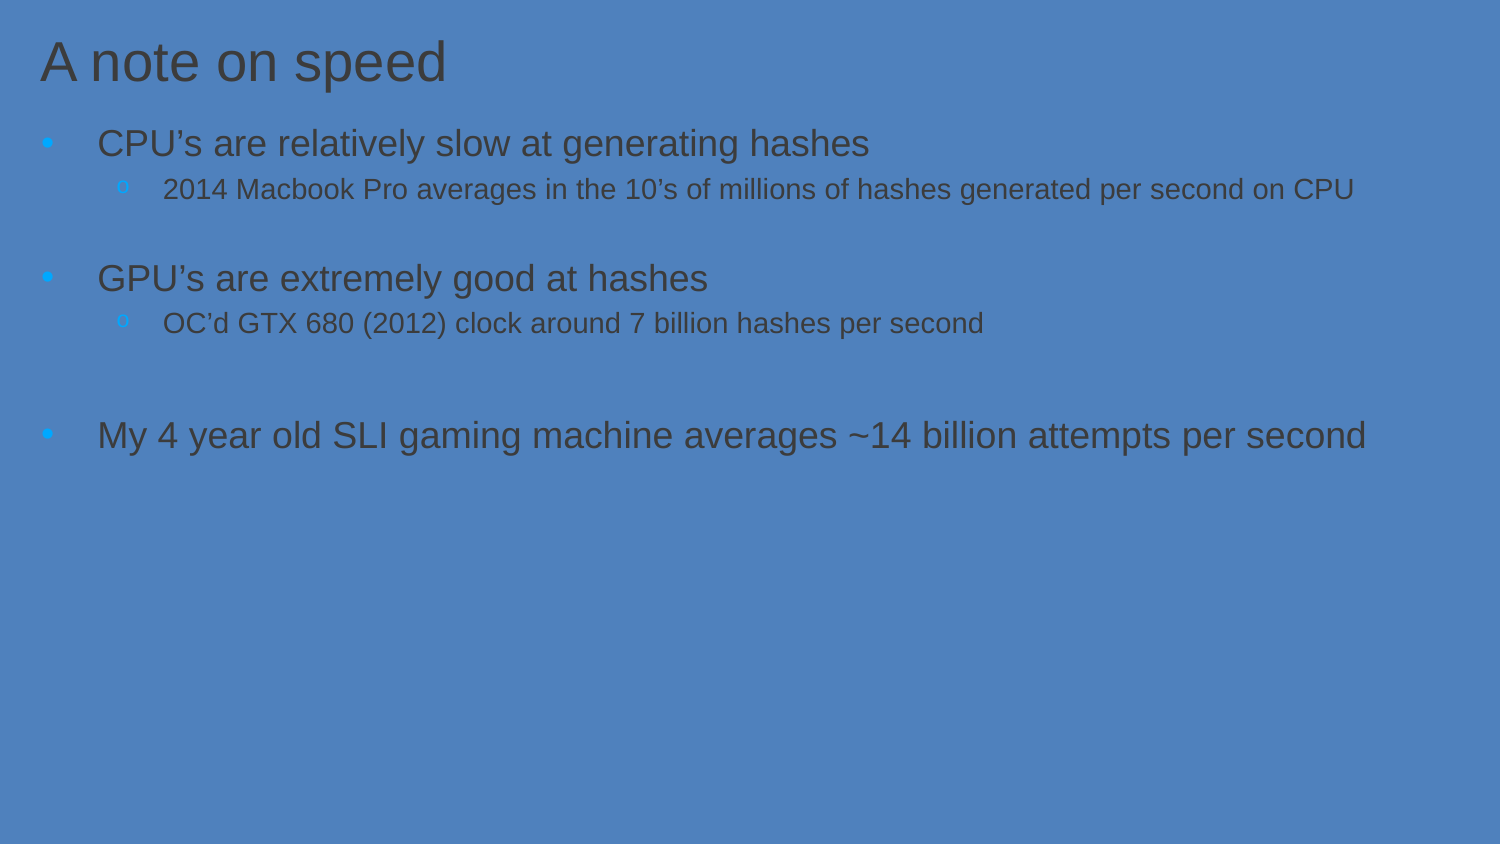

# A note on speed
CPU’s are relatively slow at generating hashes
2014 Macbook Pro averages in the 10’s of millions of hashes generated per second on CPU
GPU’s are extremely good at hashes
OC’d GTX 680 (2012) clock around 7 billion hashes per second
My 4 year old SLI gaming machine averages ~14 billion attempts per second